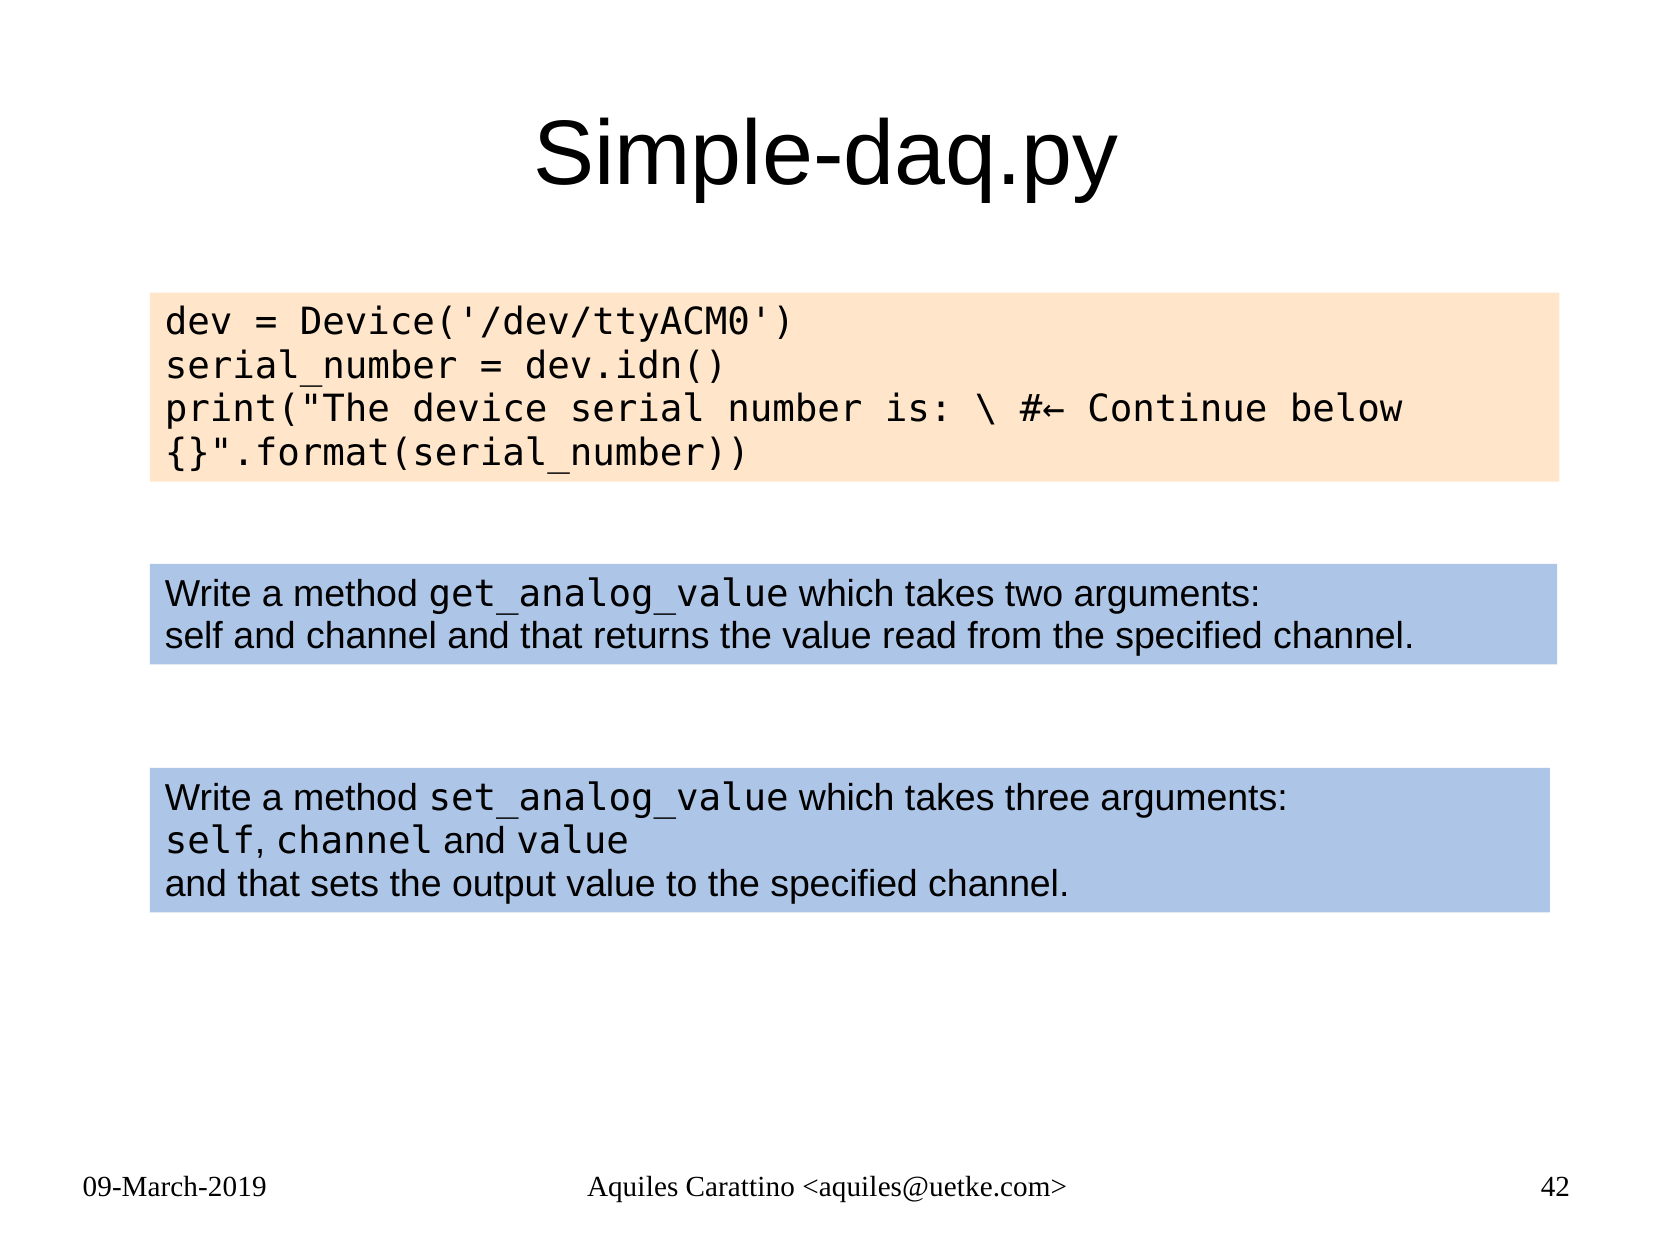

# Simple-daq.py
dev = Device('/dev/ttyACM0')
serial_number = dev.idn()
print("The device serial number is: \ #← Continue below
{}".format(serial_number))
Write a method get_analog_value which takes two arguments:
self and channel and that returns the value read from the specified channel.
Write a method set_analog_value which takes three arguments:
self, channel and value
and that sets the output value to the specified channel.
09-March-2019
Aquiles Carattino <aquiles@uetke.com>
42